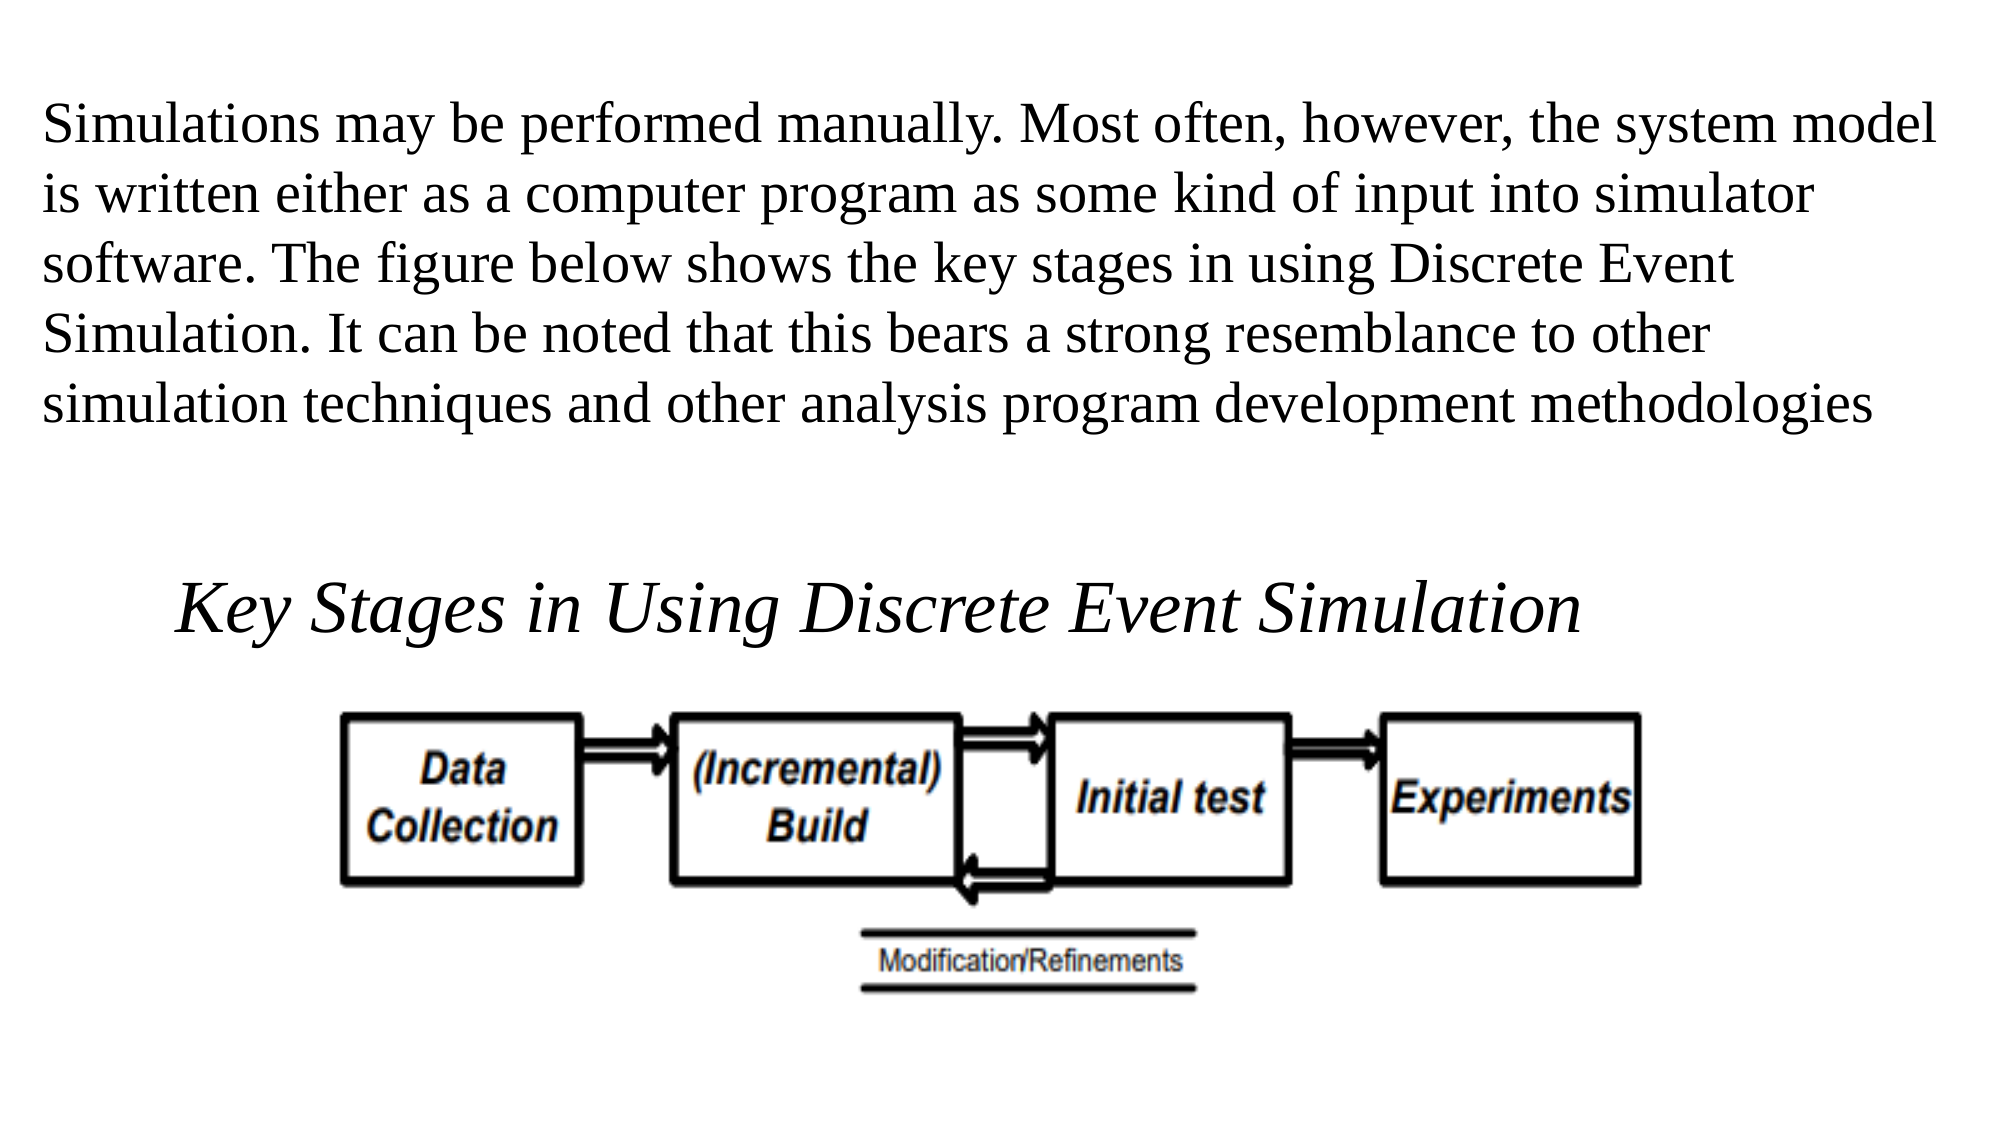

Simulations may be performed manually. Most often, however, the system model is written either as a computer program as some kind of input into simulator software. The figure below shows the key stages in using Discrete Event Simulation. It can be noted that this bears a strong resemblance to other simulation techniques and other analysis program development methodologies
Key Stages in Using Discrete Event Simulation